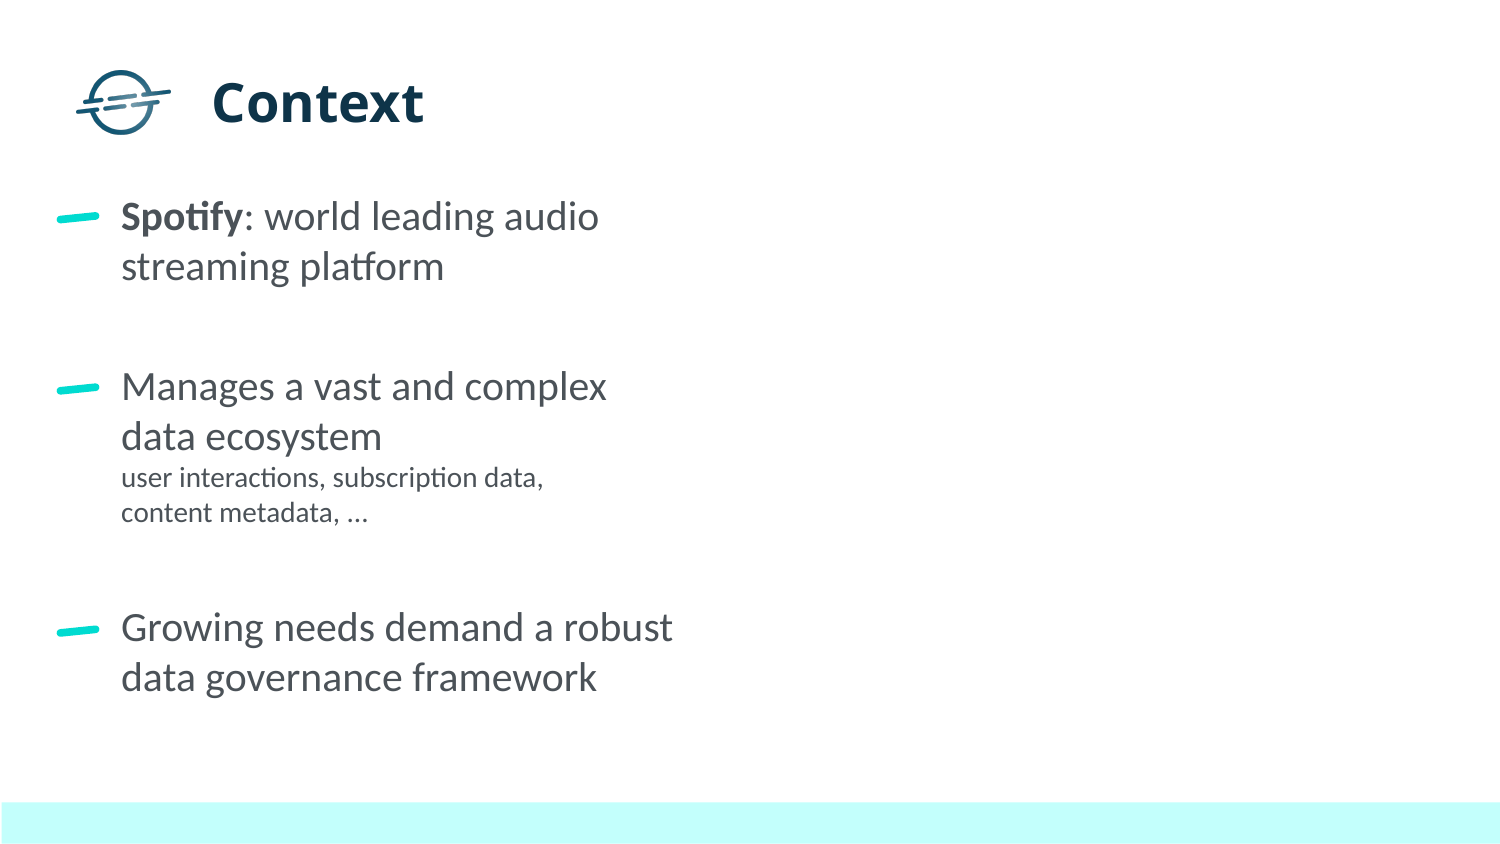

# Context
Spotify: world leading audio streaming platform
Manages a vast and complex data ecosystem
user interactions, subscription data, content metadata, ...
Growing needs demand a robust data governance framework